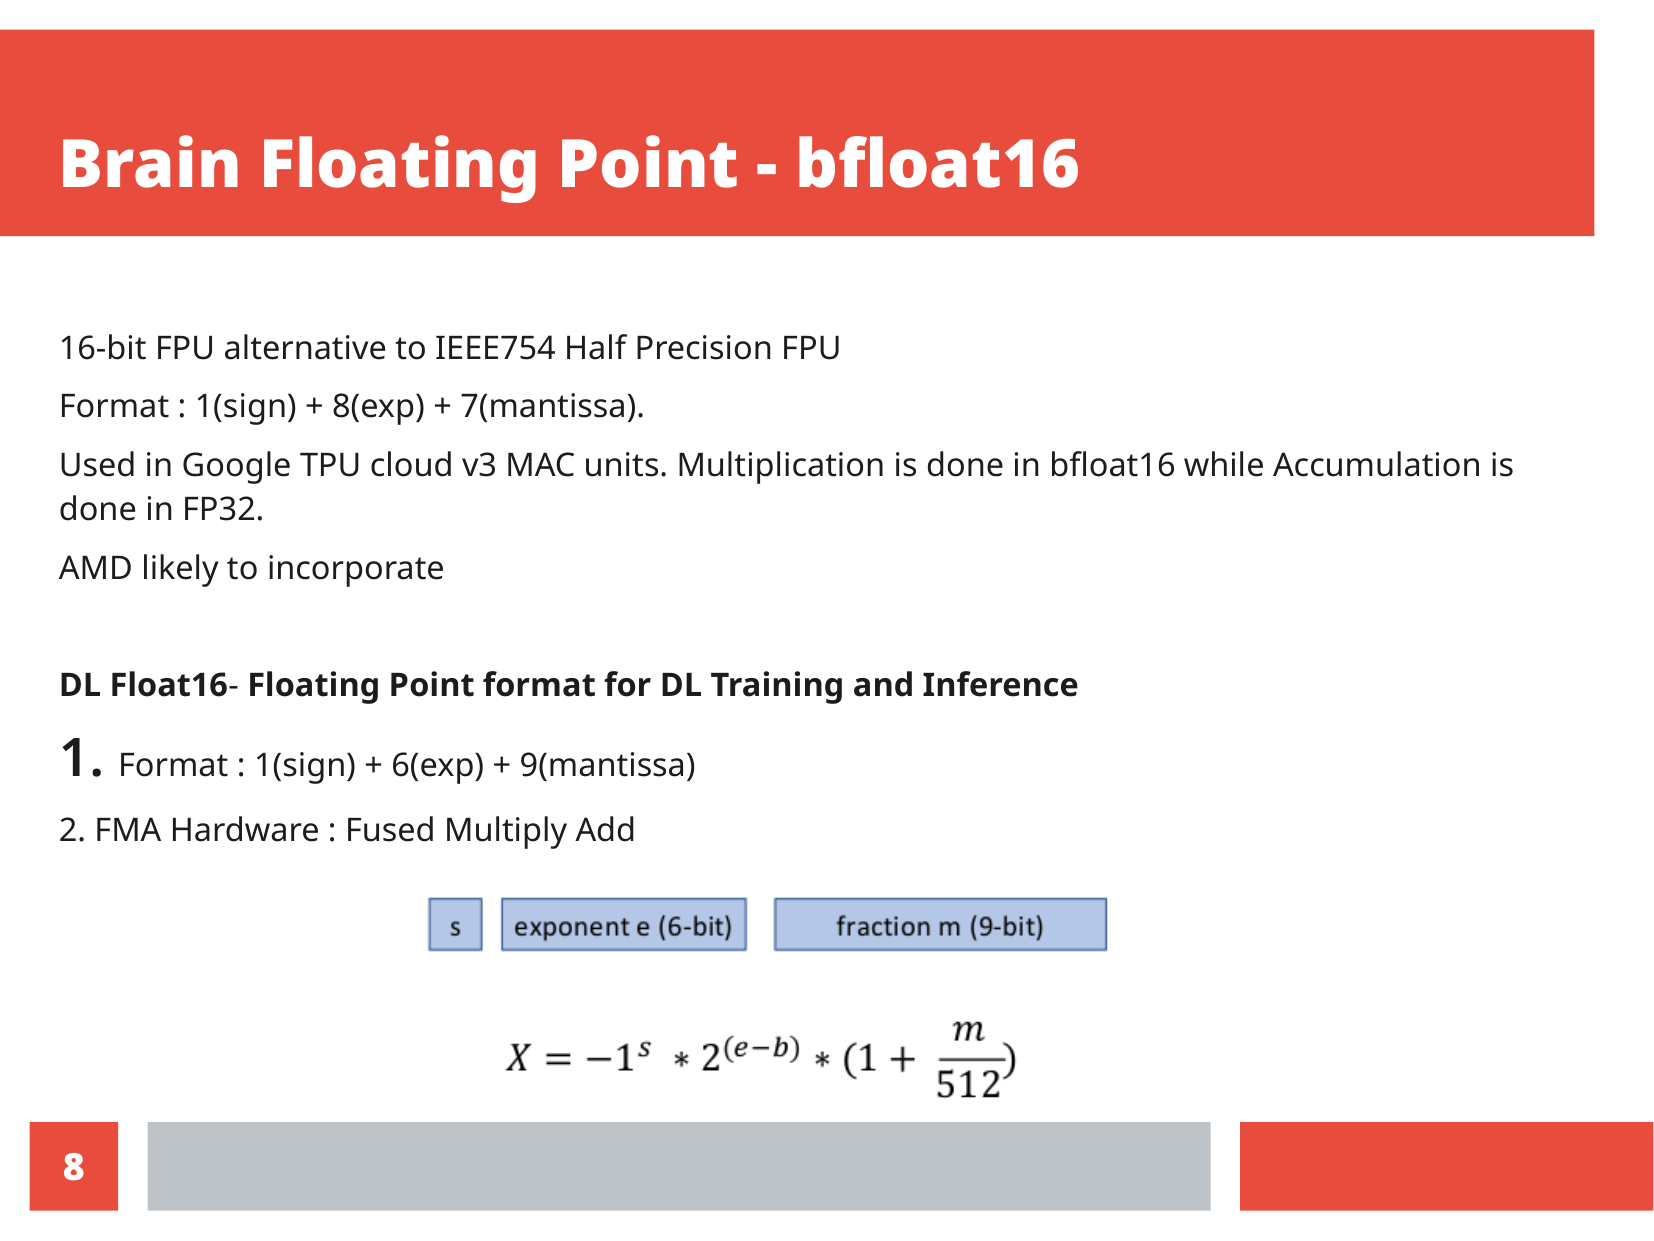

# Brain Floating Point - bfloat16
16-bit FPU alternative to IEEE754 Half Precision FPU
Format : 1(sign) + 8(exp) + 7(mantissa).
Used in Google TPU cloud v3 MAC units. Multiplication is done in bfloat16 while Accumulation is done in FP32.
AMD likely to incorporate
DL Float16- Floating Point format for DL Training and Inference
1. Format : 1(sign) + 6(exp) + 9(mantissa)
2. FMA Hardware : Fused Multiply Add
8